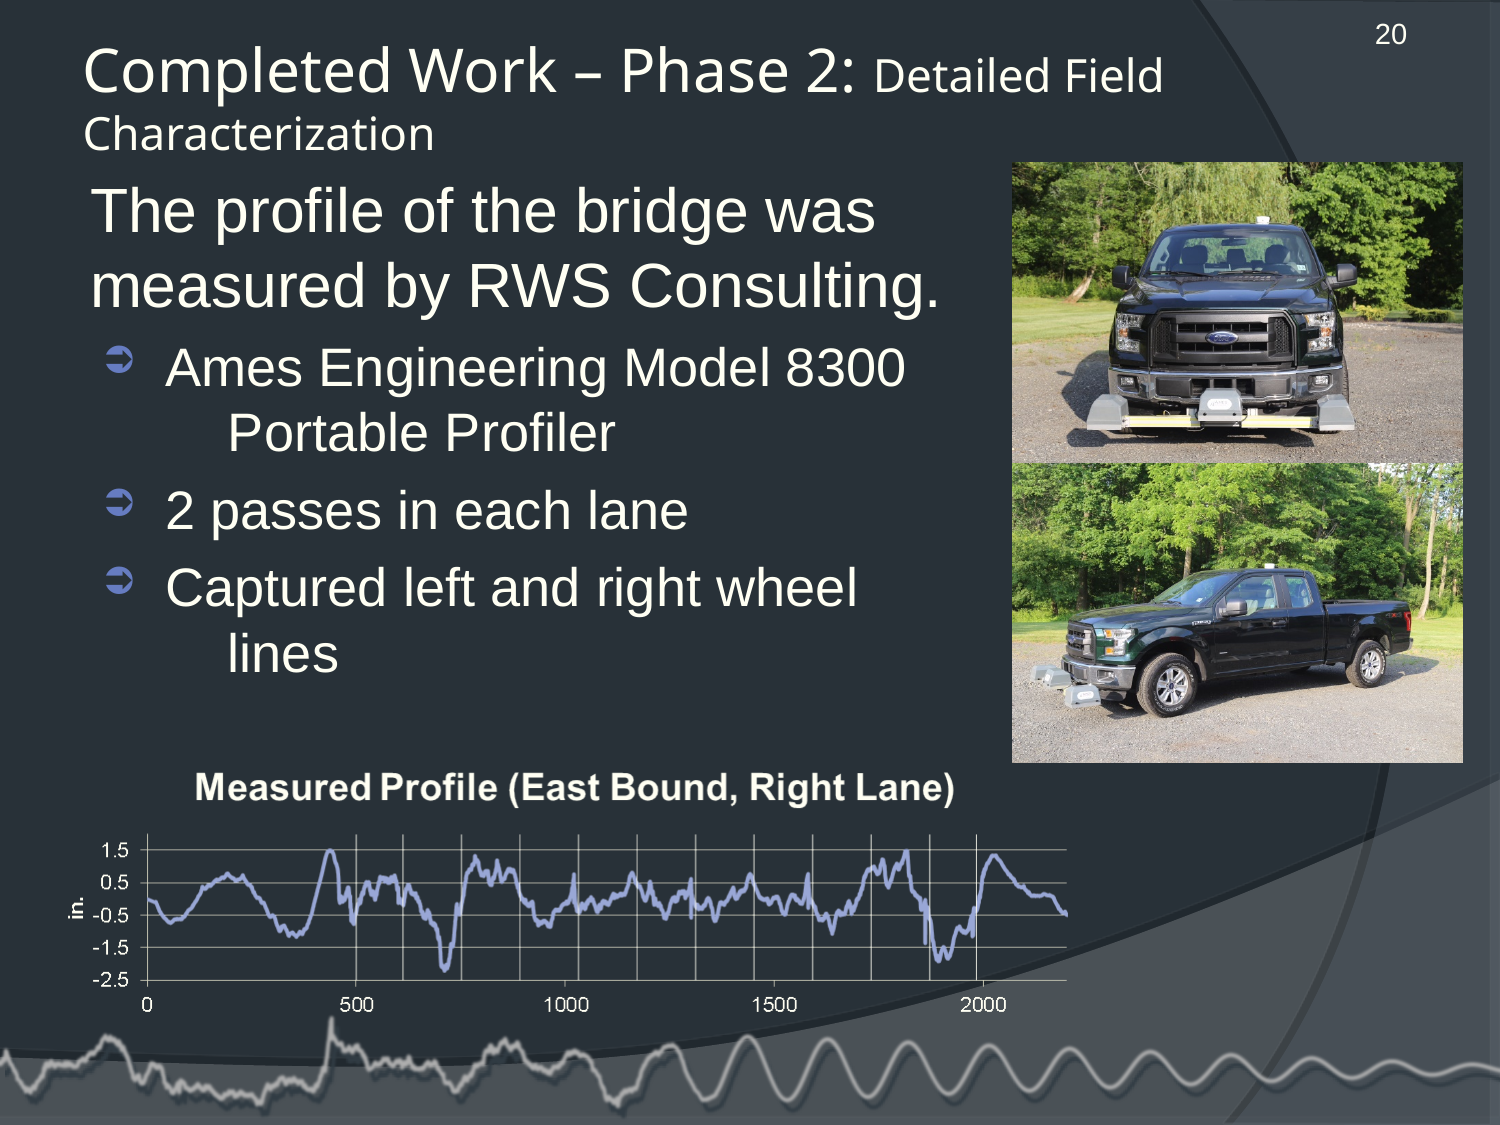

# Completed Work – Phase 2: Detailed Field Characterization
The profile of the bridge was measured by RWS Consulting.
Ames Engineering Model 8300 Portable Profiler
2 passes in each lane
Captured left and right wheel lines